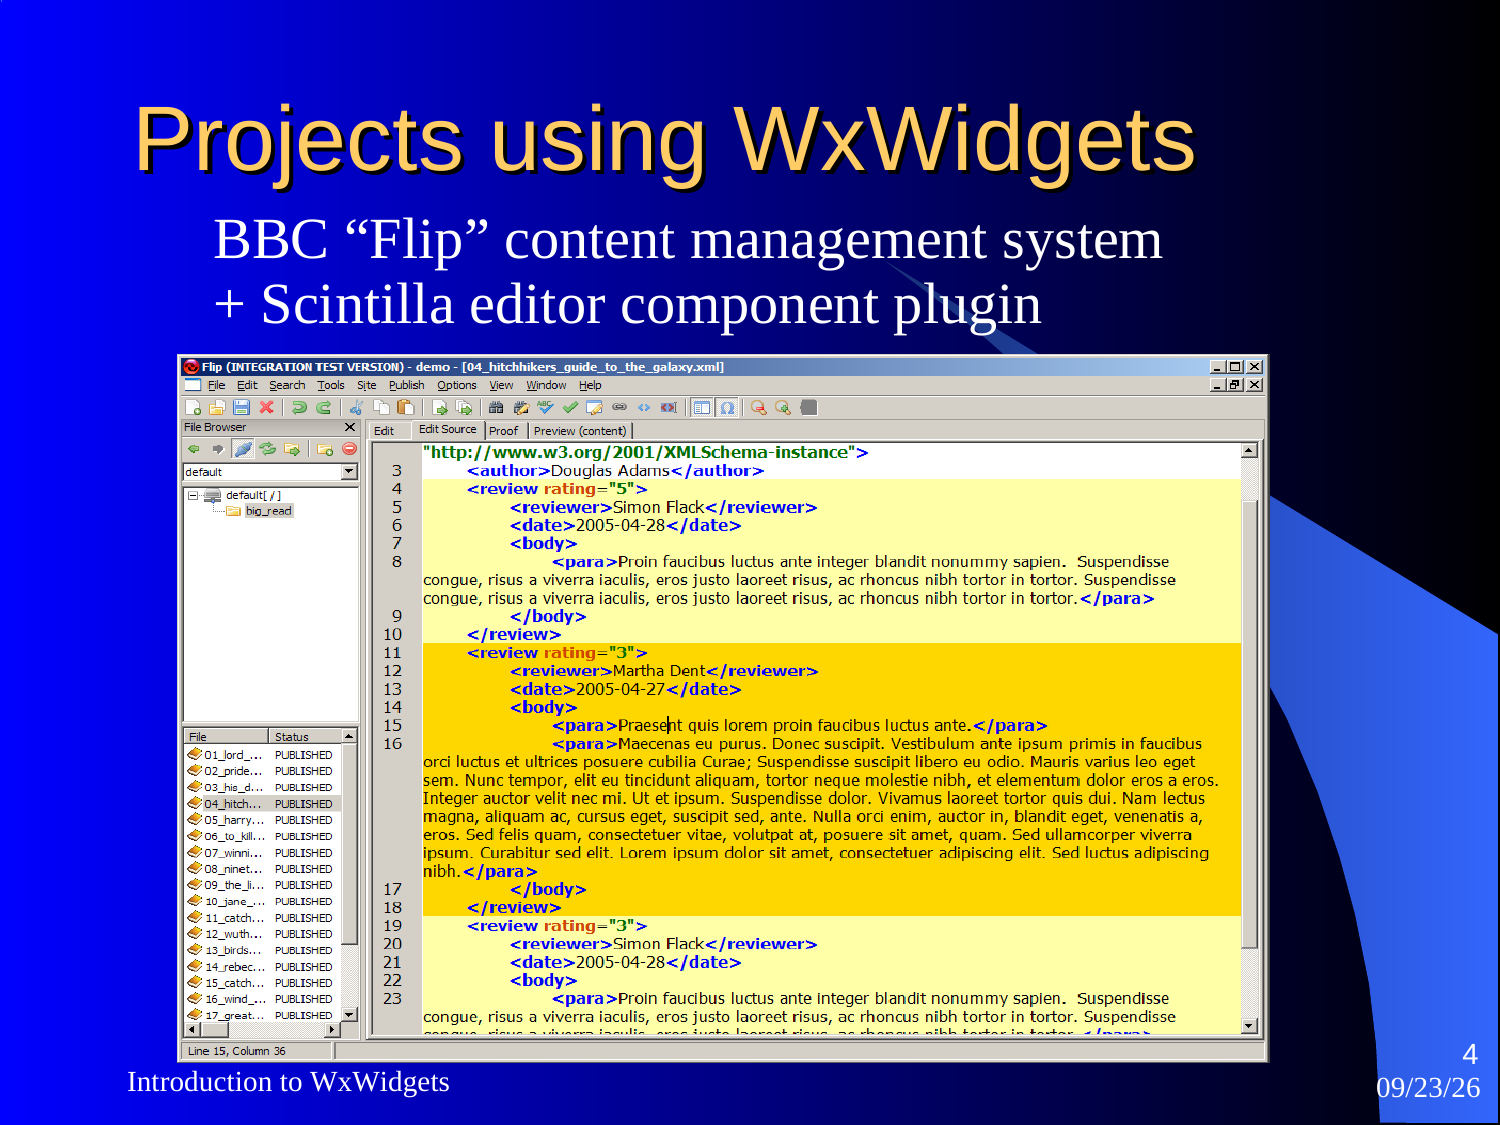

# Projects using WxWidgets
BBC “Flip” content management system
+ Scintilla editor component plugin
4
Introduction to WxWidgets